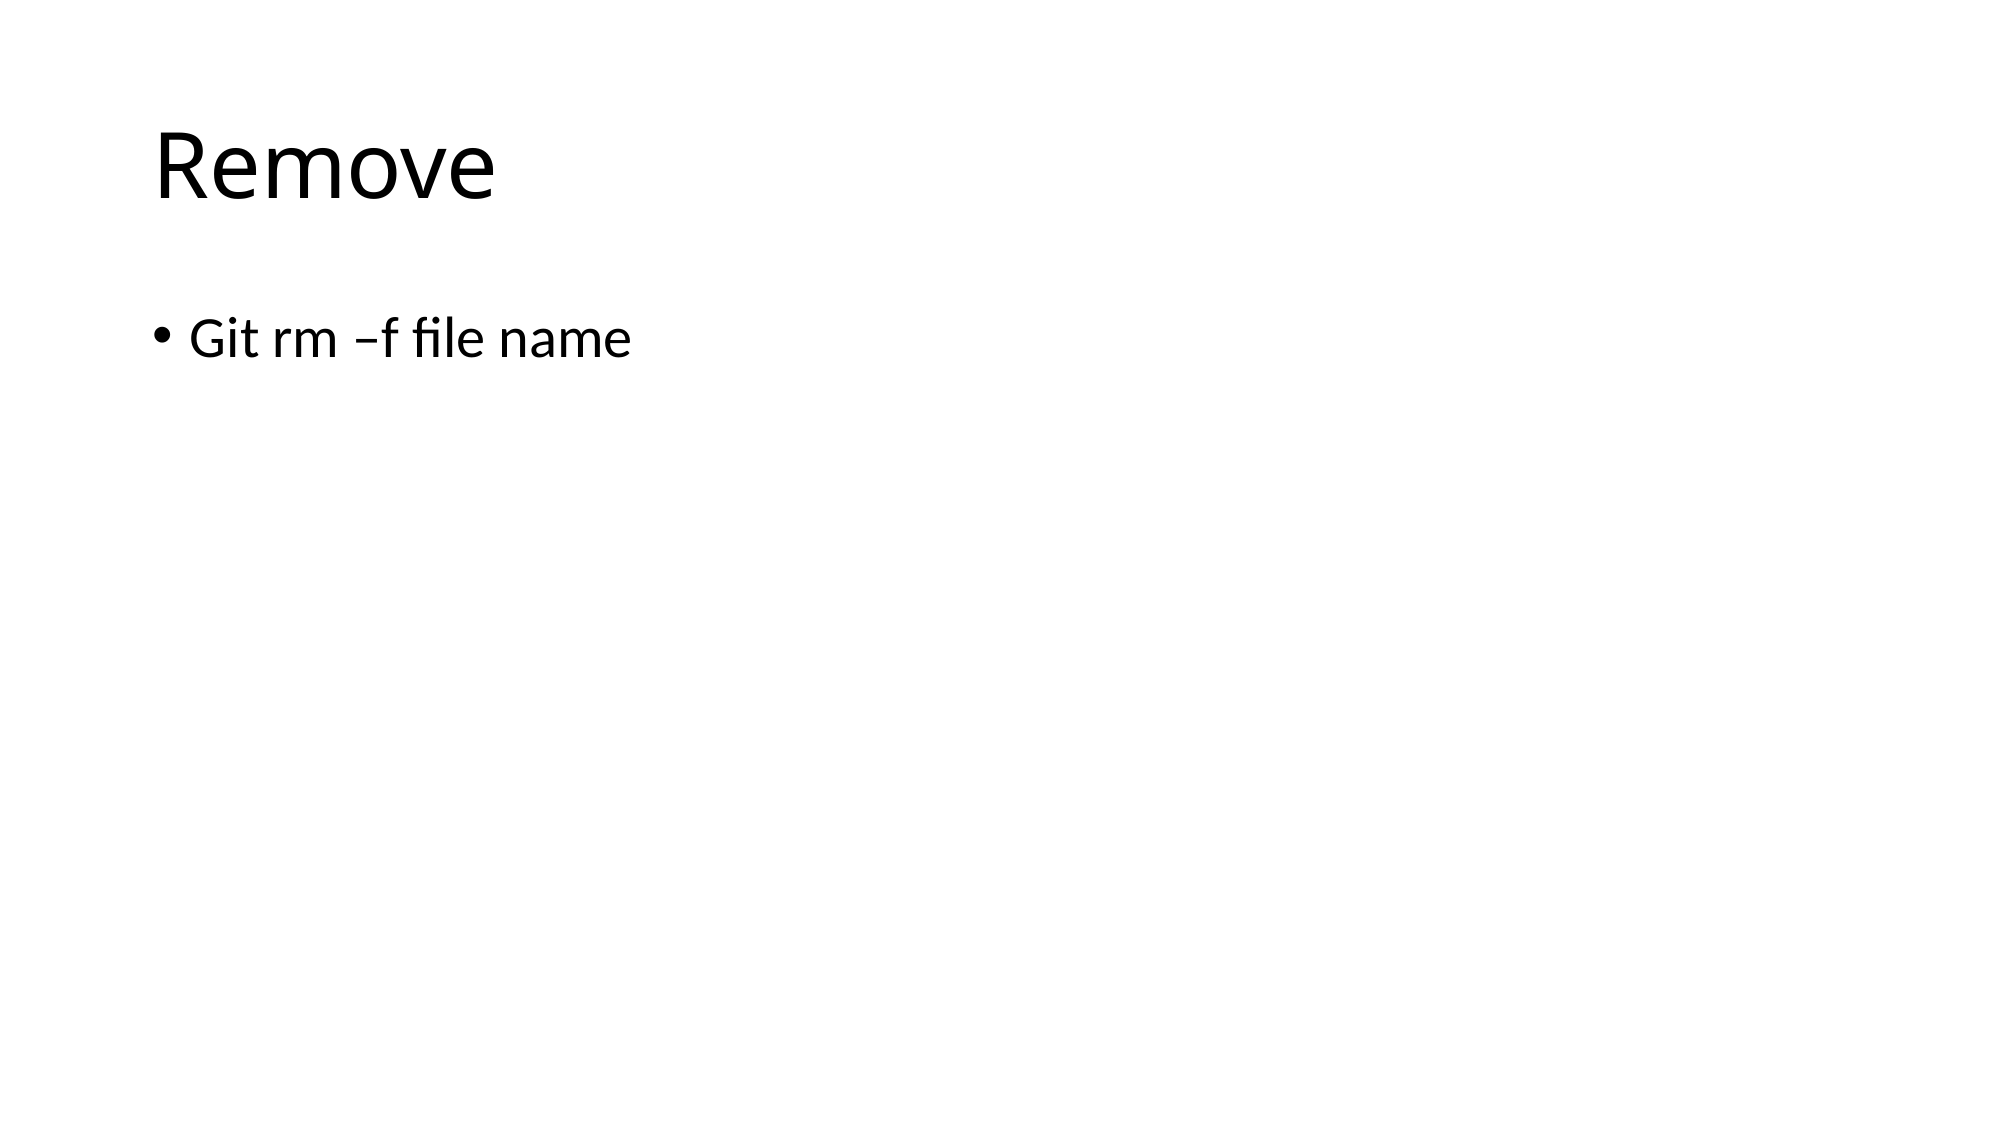

# Remove
Git rm –f file name